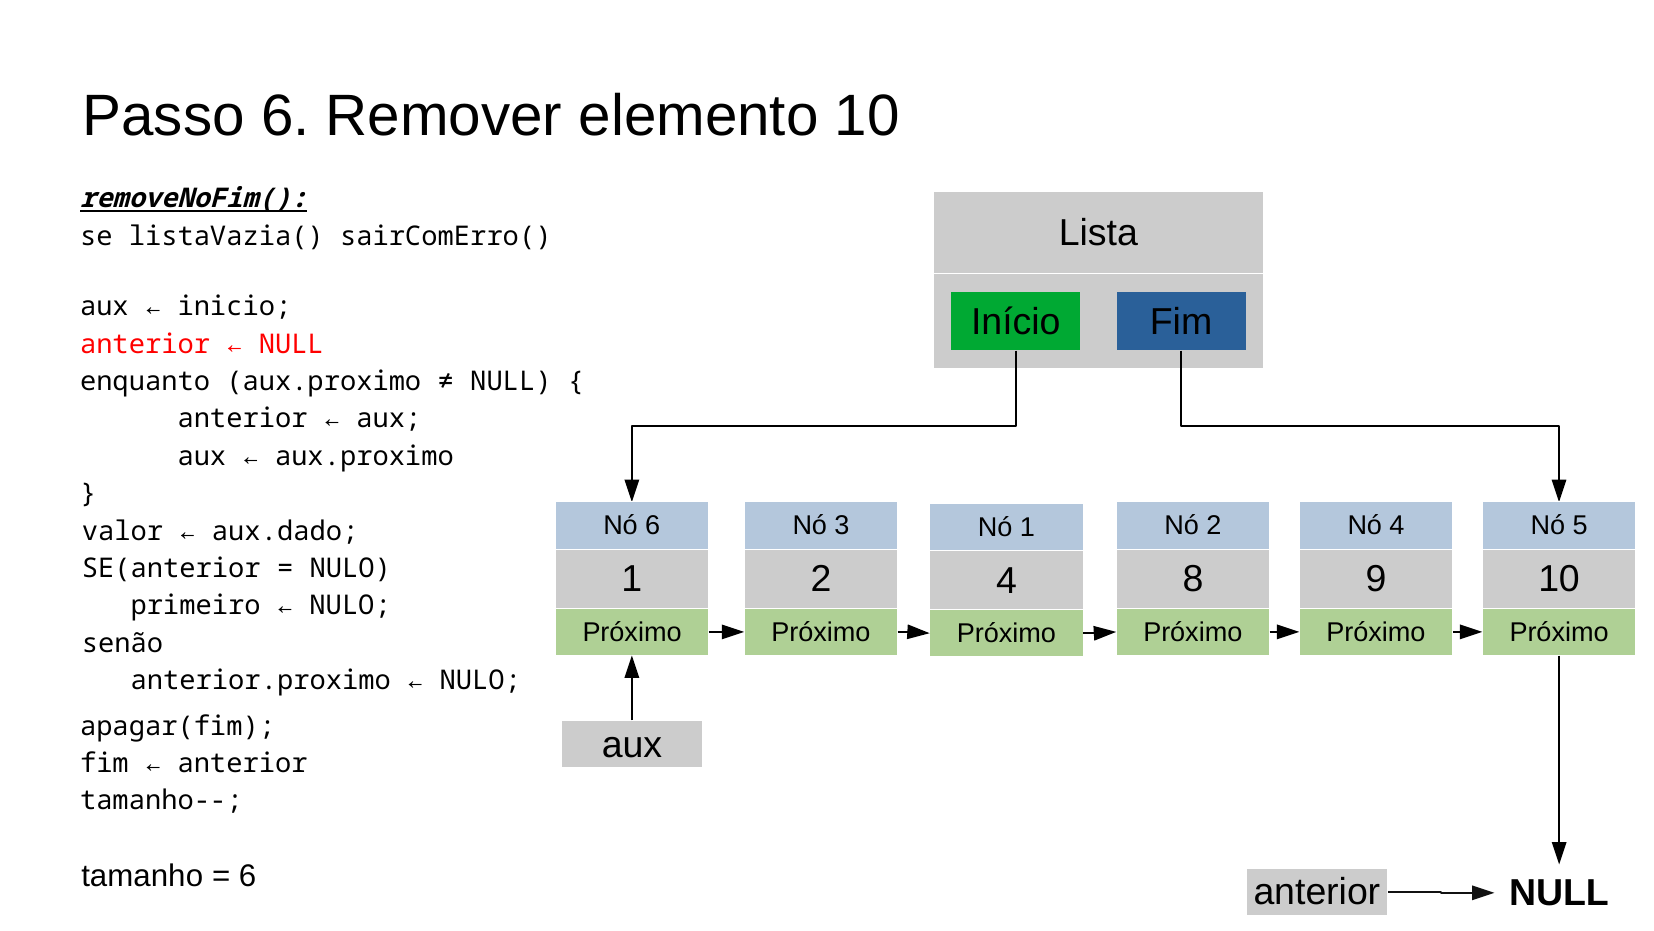

# Passo 6. Remover elemento 10
removeNoFim():
se listaVazia() sairComErro()
aux ← inicio;
anterior ← NULL
enquanto (aux.proximo ≠ NULL) {
 anterior ← aux;
 aux ← aux.proximo
}
Lista
Início
Fim
valor ← aux.dado;
SE(anterior = NULO)
 primeiro ← NULO;
senão
 anterior.proximo ← NULO;
1
Nó 6
2
Nó 3
8
Nó 2
9
Nó 4
10
Nó 5
4
Nó 1
Próximo
Próximo
Próximo
Próximo
Próximo
Próximo
apagar(fim);
fim ← anterior
tamanho--;
aux
tamanho = 6
NULL
anterior